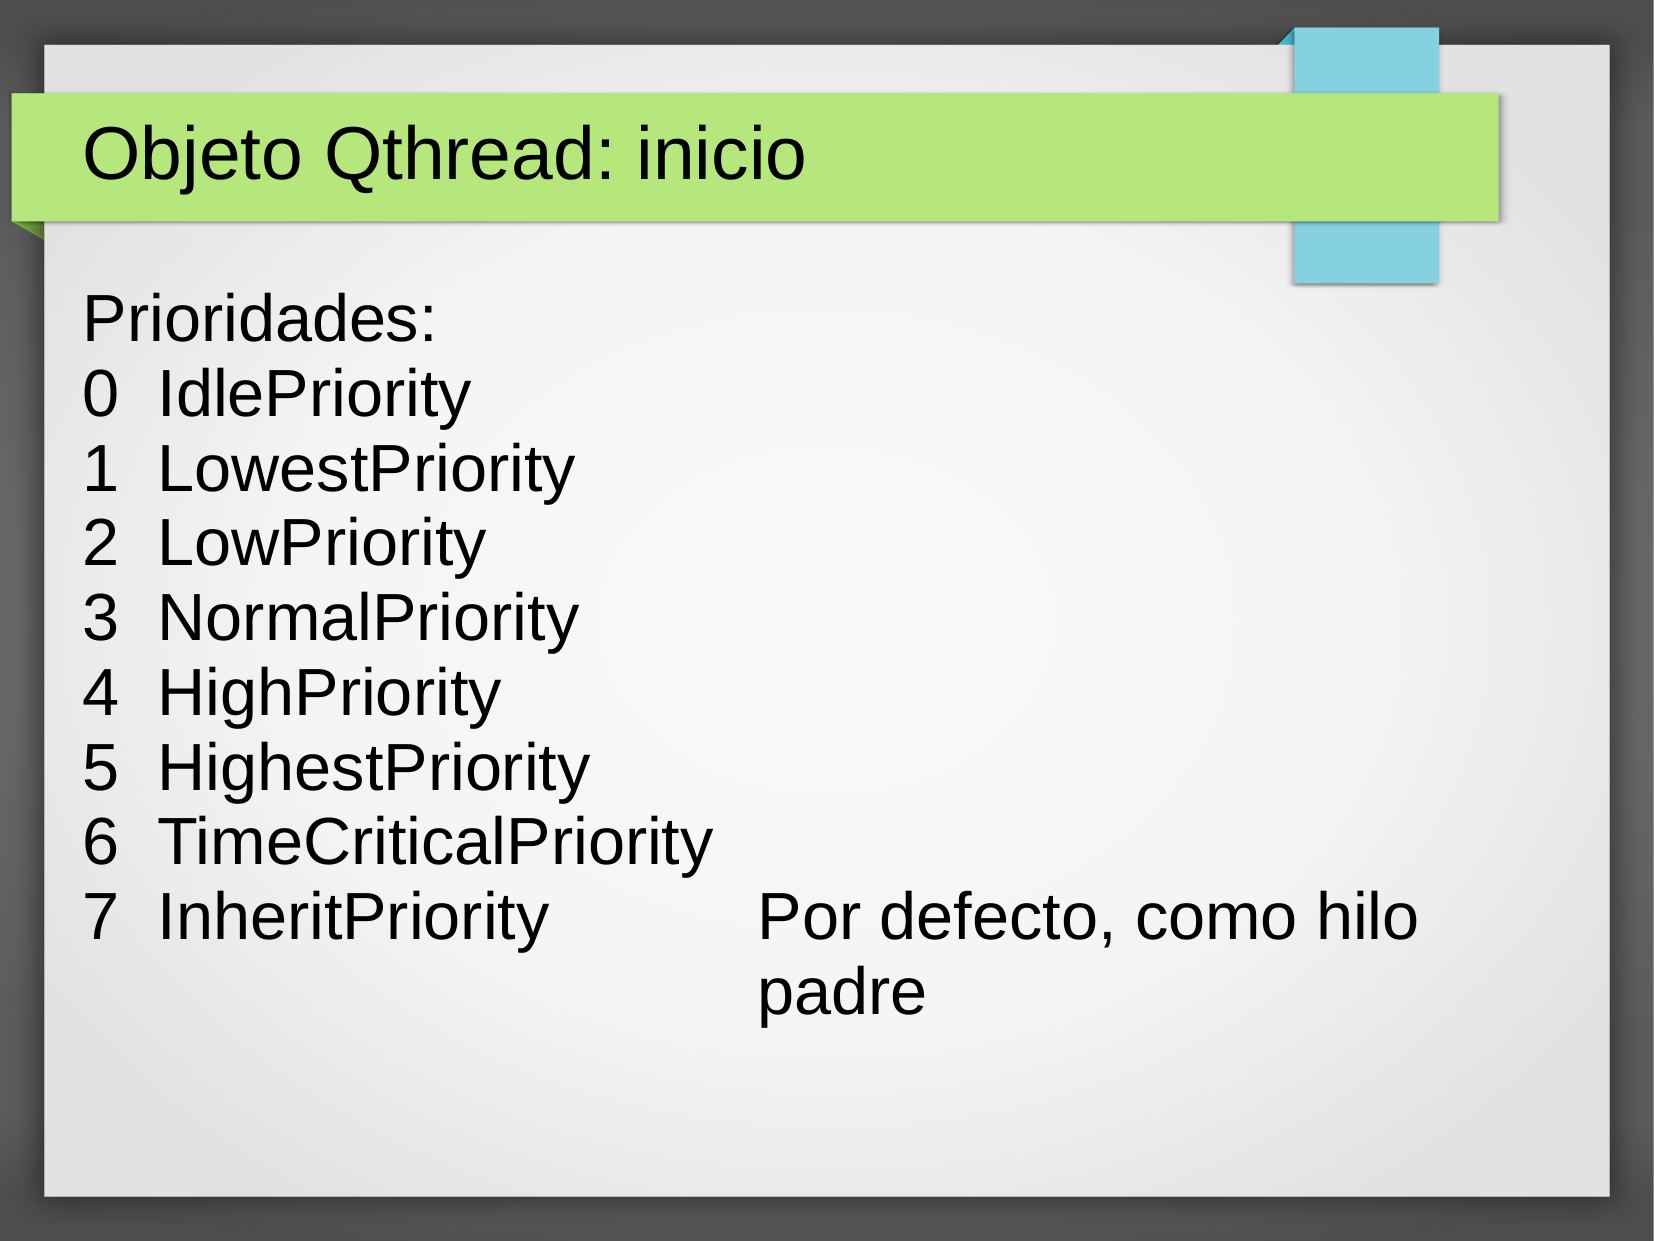

# Objeto Qthread: inicio
Prioridades:
0	IdlePriority
1	LowestPriority
2 	LowPriority
3	NormalPriority
4	HighPriority
5	HighestPriority
6	TimeCriticalPriority
7	InheritPriority			Por defecto, como hilo 										padre